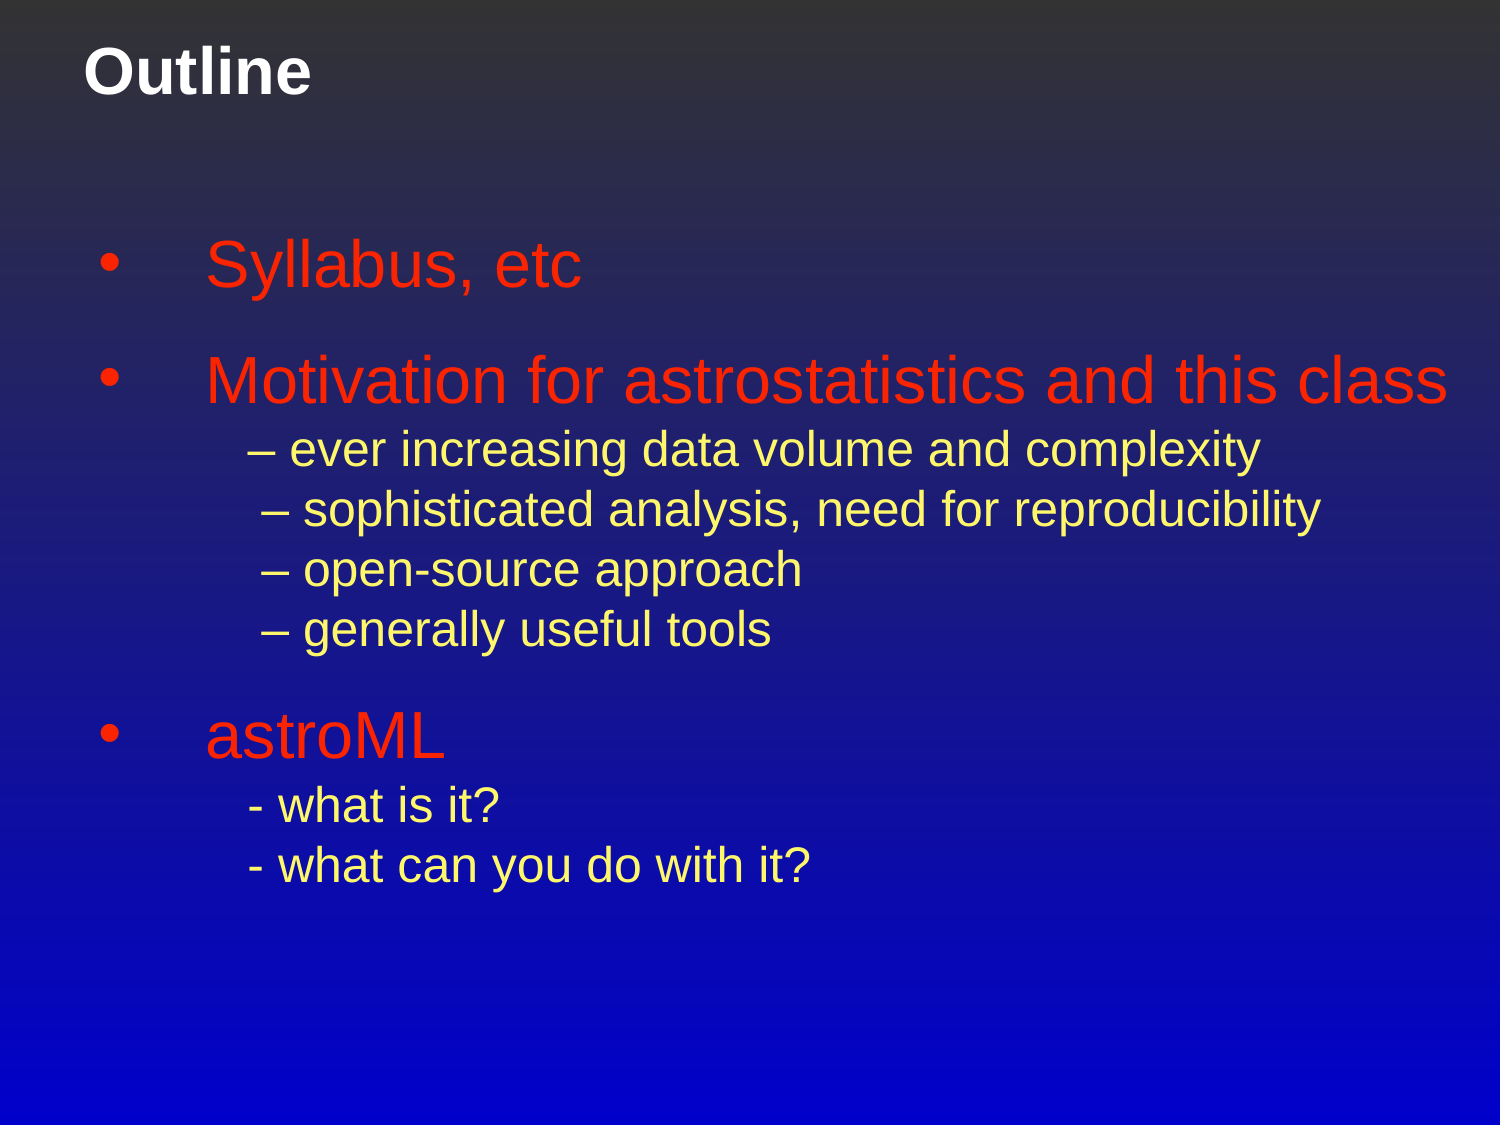

# Outline
Syllabus, etc
Motivation for astrostatistics and this class – ever increasing data volume and complexity – sophisticated analysis, need for reproducibility – open-source approach – generally useful tools
astroML - what is it? - what can you do with it?